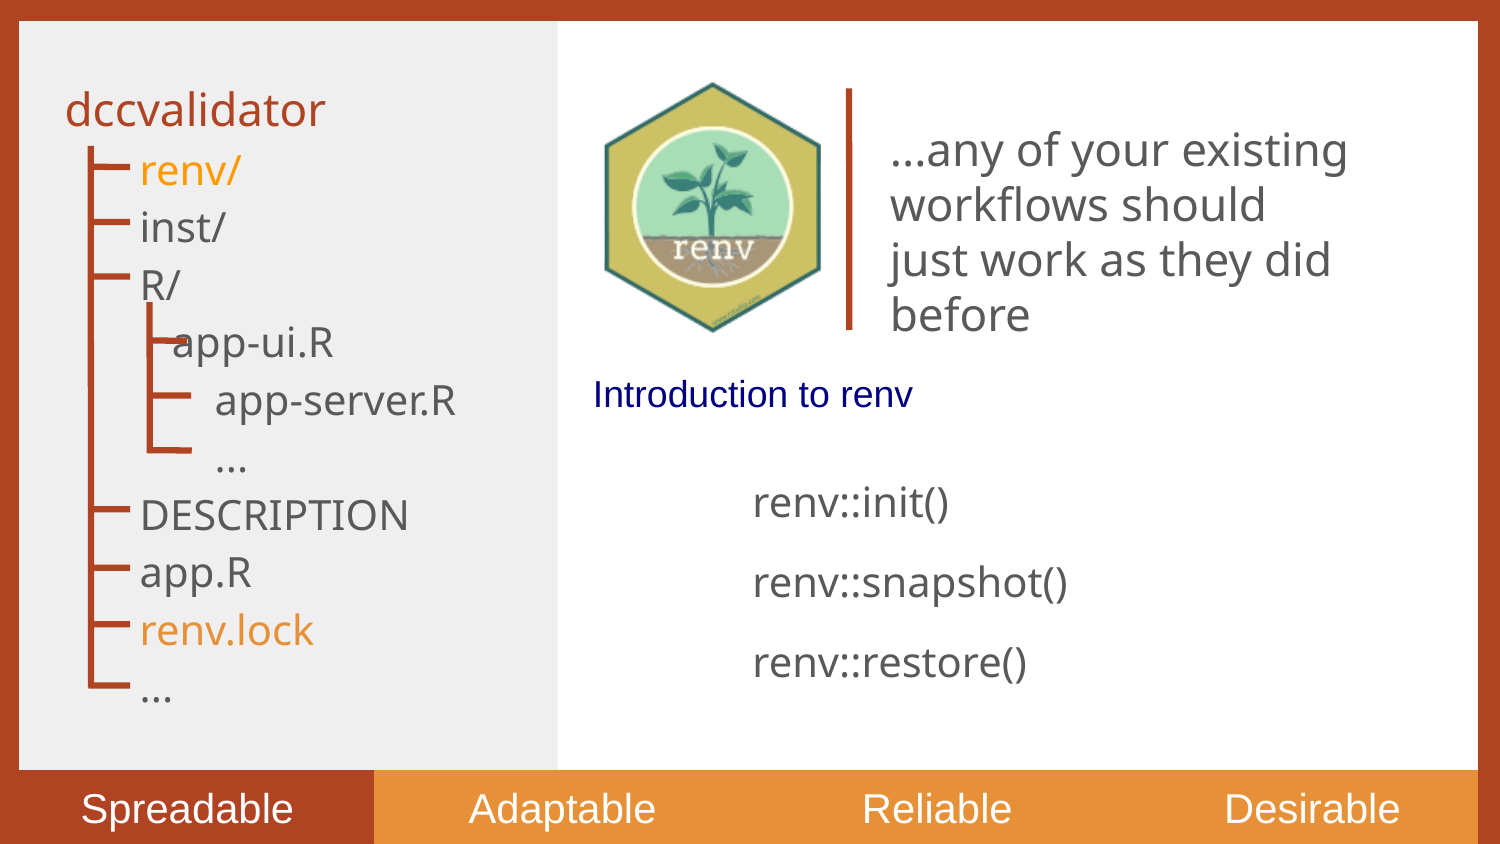

dccvalidator
renv/
inst/
R/
 app-ui.R
app-server.R
...
DESCRIPTION
app.R
renv.lock
...
...any of your existing workflows should just work as they did before
Introduction to renv
renv::init()
renv::snapshot()
renv::restore()
Spreadable
Adaptable
Reliable
Desirable